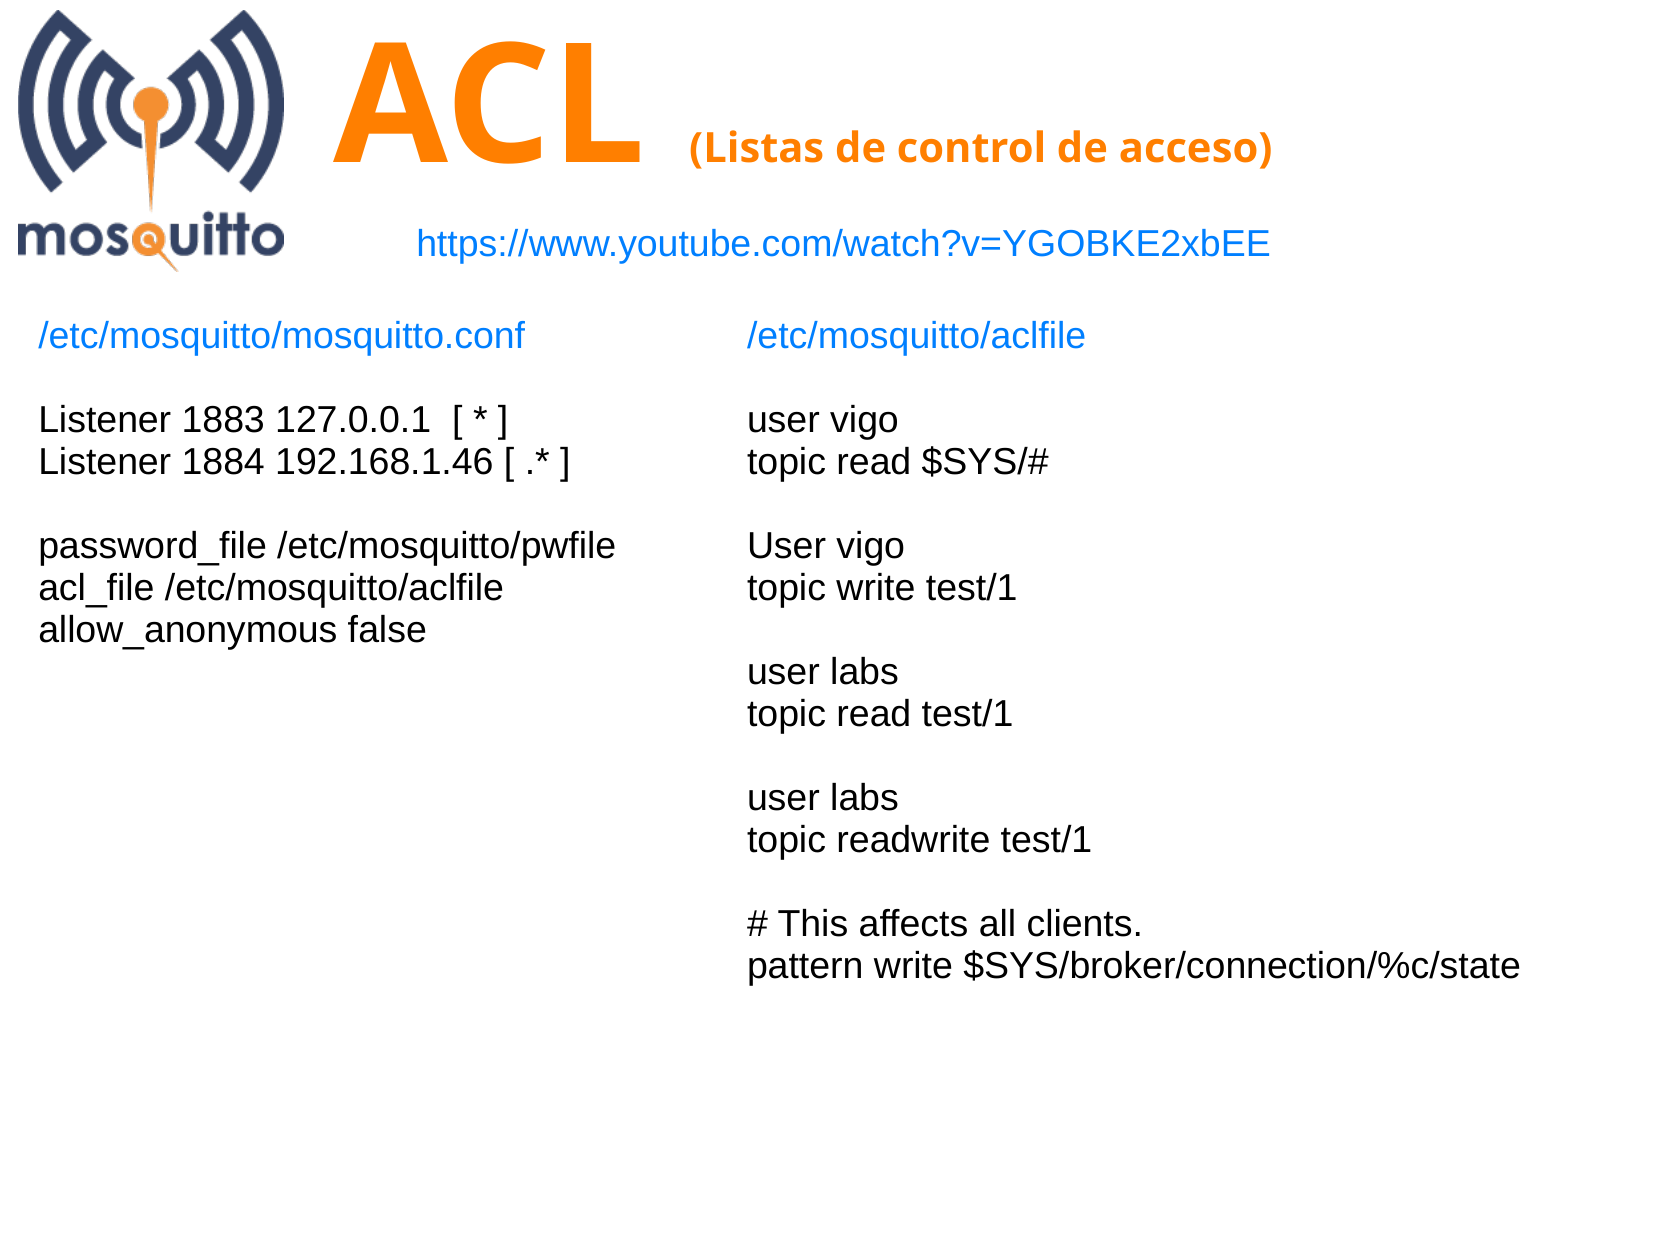

ACL (Listas de control de acceso)
https://www.youtube.com/watch?v=YGOBKE2xbEE
/etc/mosquitto/mosquitto.conf
Listener 1883 127.0.0.1 [ * ]
Listener 1884 192.168.1.46 [ .* ]
password_file /etc/mosquitto/pwfile
acl_file /etc/mosquitto/aclfile
allow_anonymous false
/etc/mosquitto/aclfile
user vigo
topic read $SYS/#
User vigo
topic write test/1
user labs
topic read test/1
user labs
topic readwrite test/1
# This affects all clients.
pattern write $SYS/broker/connection/%c/state